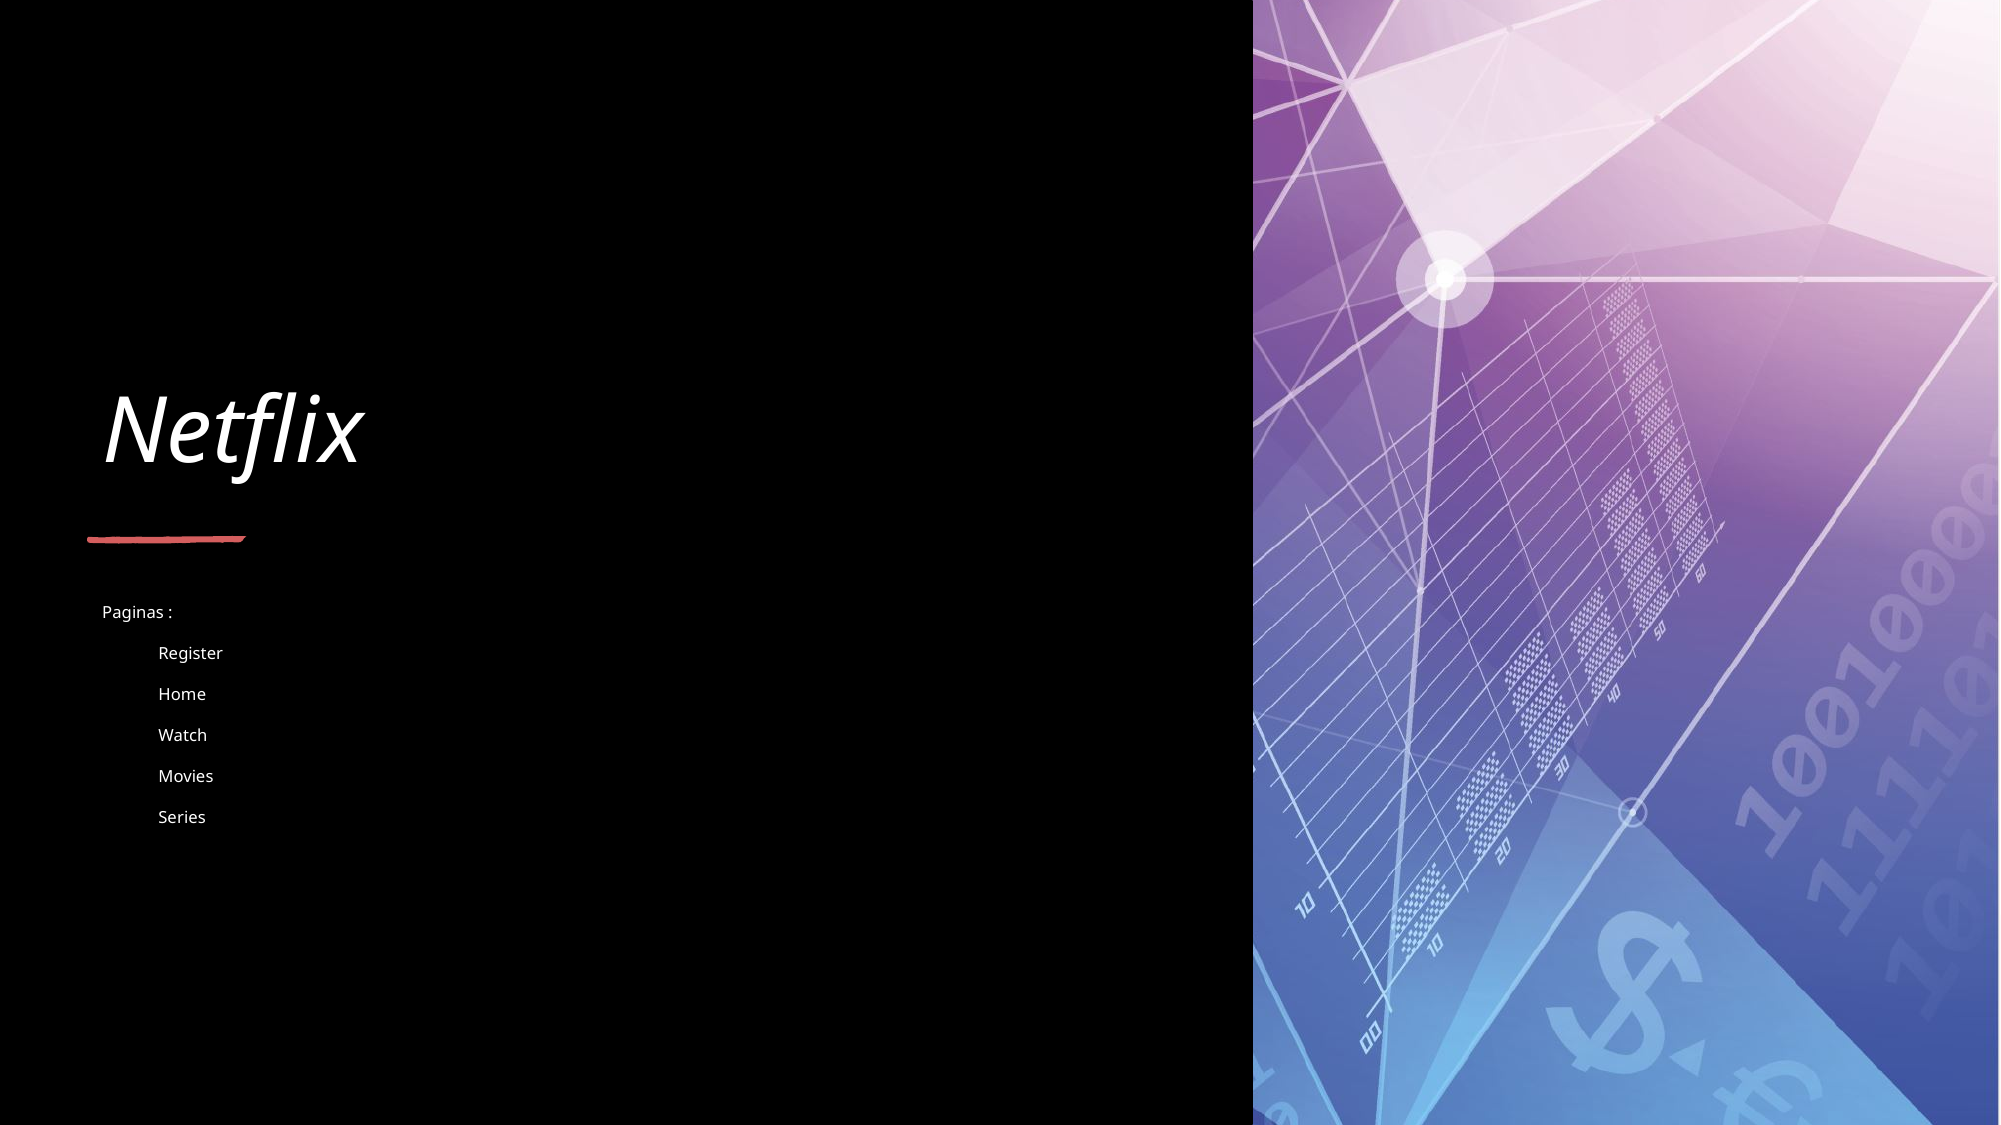

# Netflix
Paginas :
Register
Home
Watch
Movies
Series